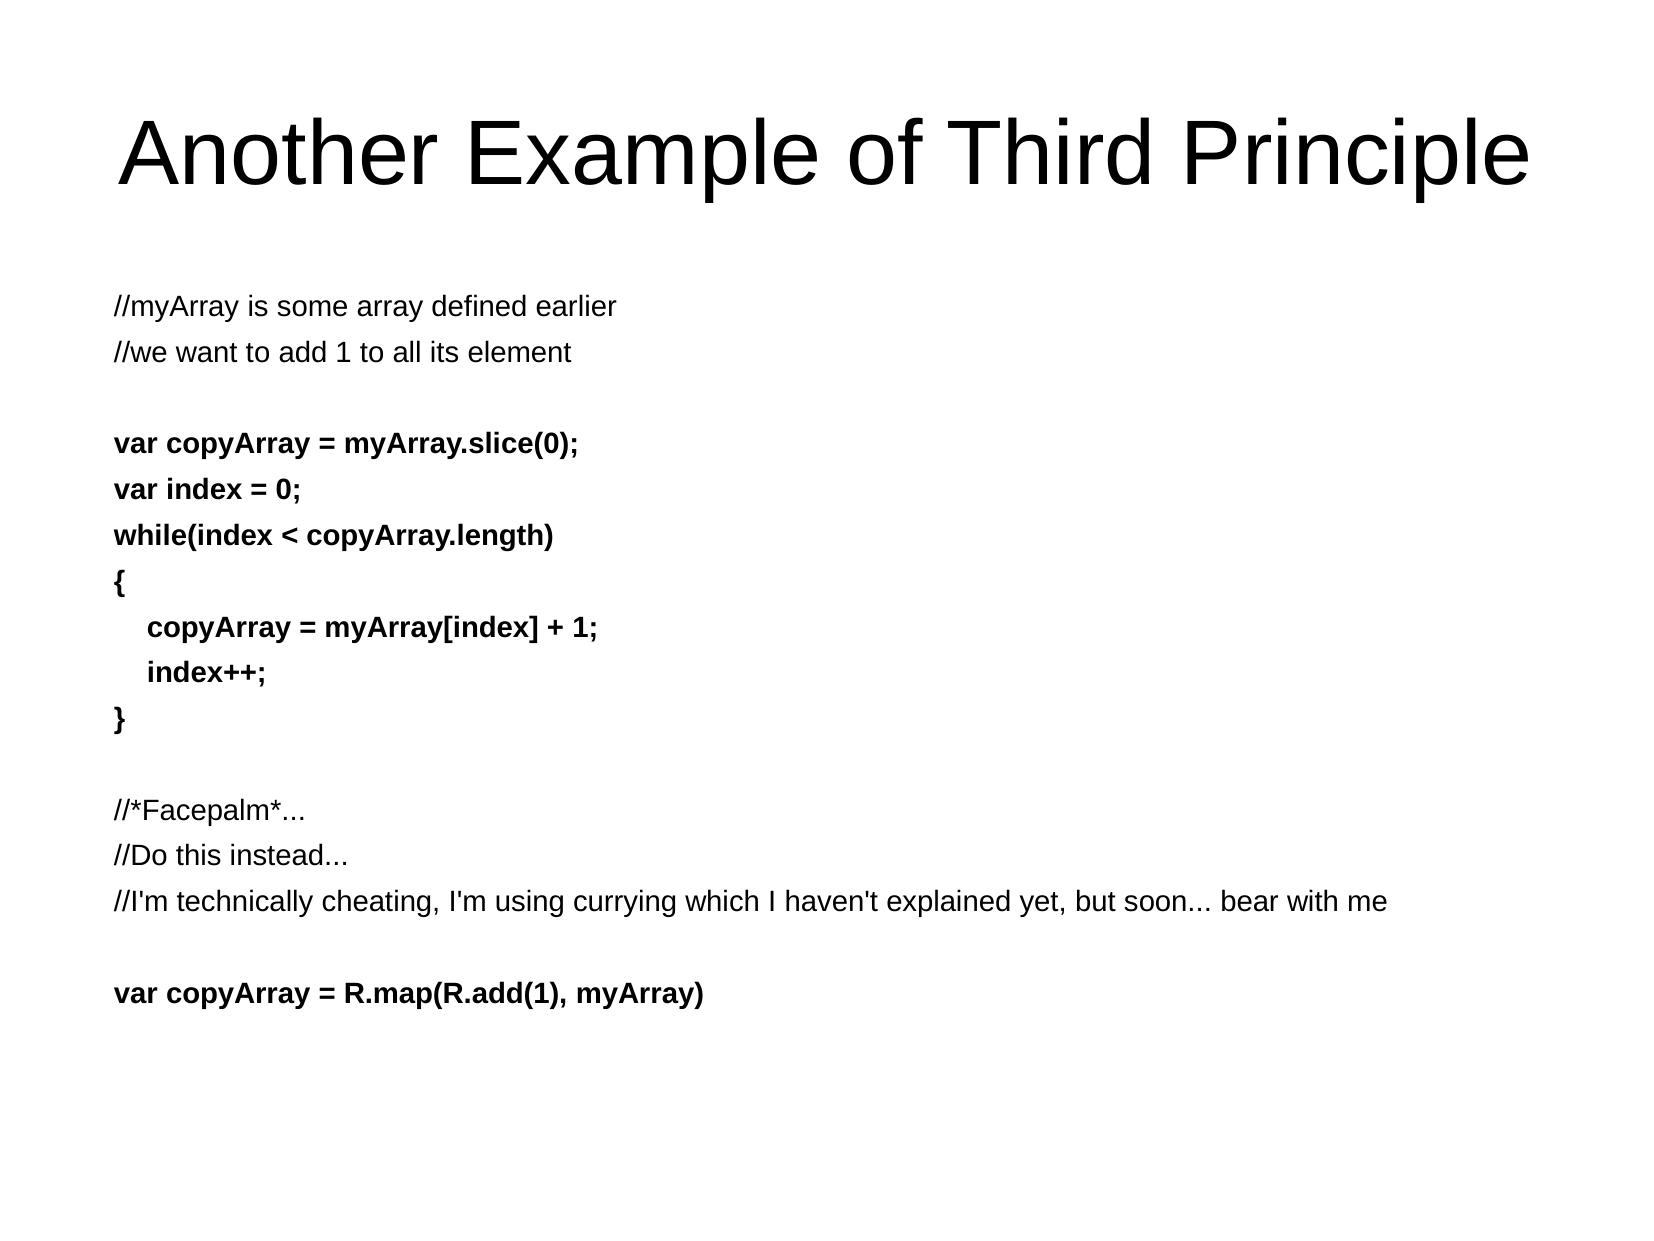

# Another Example of Third Principle
//myArray is some array defined earlier
//we want to add 1 to all its element
var copyArray = myArray.slice(0);
var index = 0;
while(index < copyArray.length)
{
 copyArray = myArray[index] + 1;
 index++;
}
//*Facepalm*...
//Do this instead...
//I'm technically cheating, I'm using currying which I haven't explained yet, but soon... bear with me
var copyArray = R.map(R.add(1), myArray)